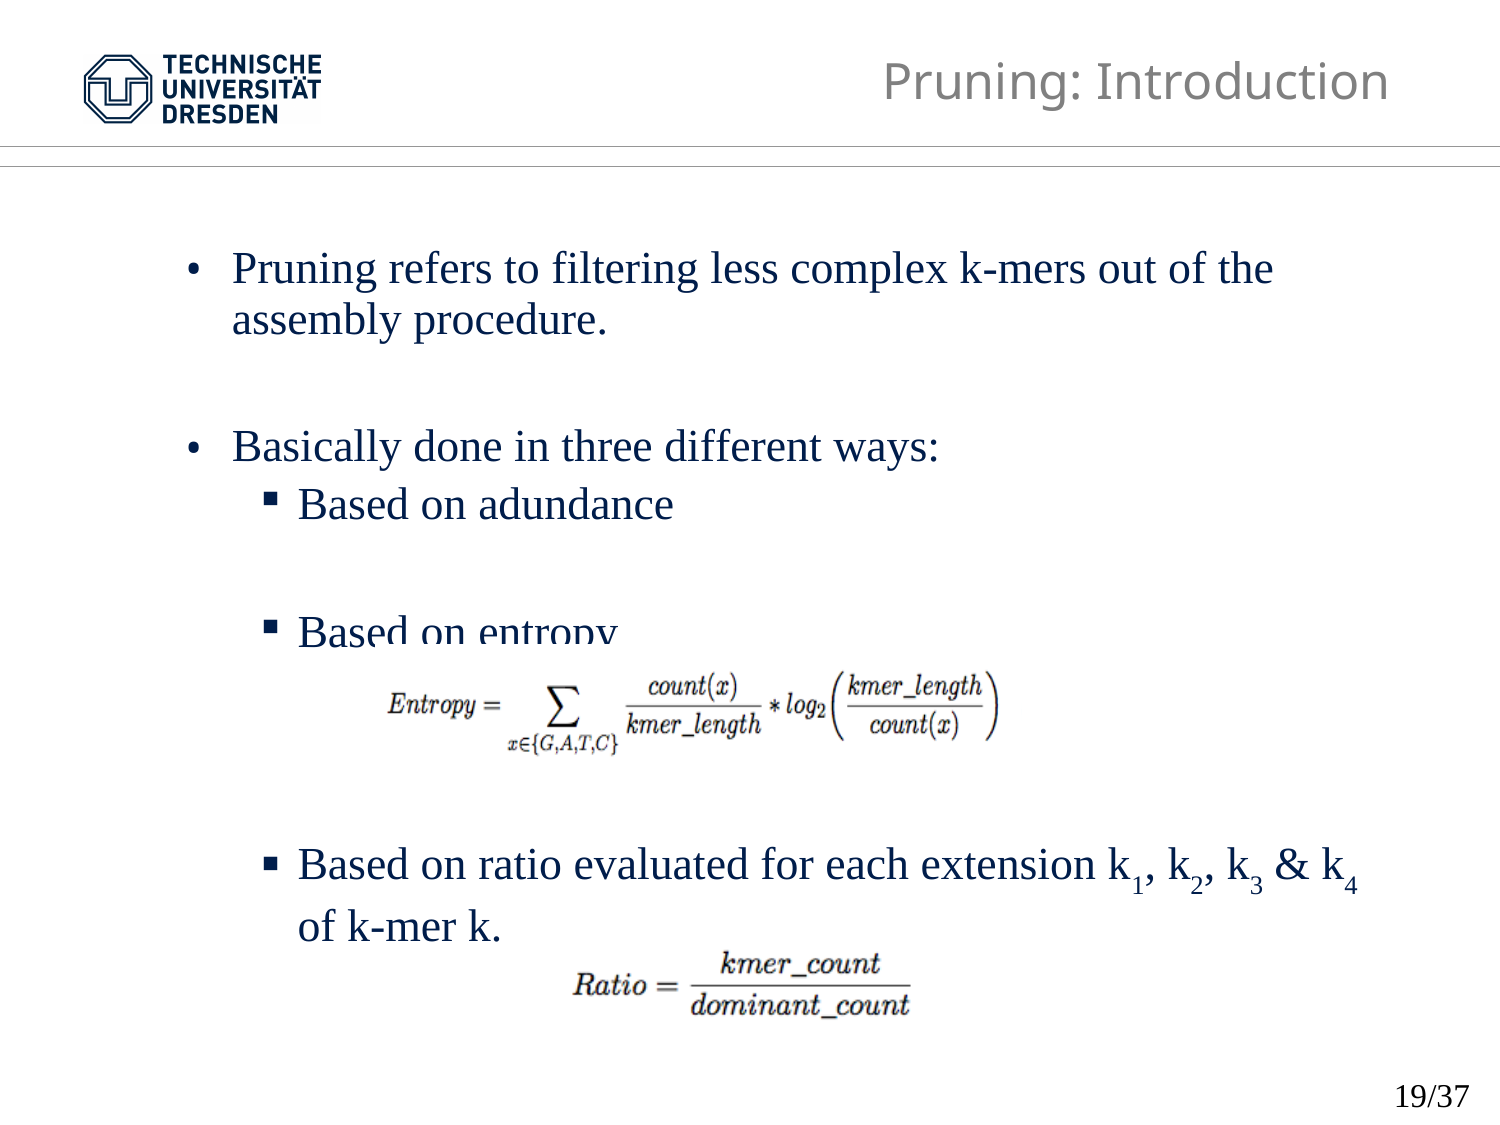

# Pruning: Introduction
Pruning refers to filtering less complex k-mers out of the assembly procedure.
Basically done in three different ways:
Based on adundance
Based on entropy
Based on ratio evaluated for each extension k1, k2, k3 & k4 of k-mer k.
19